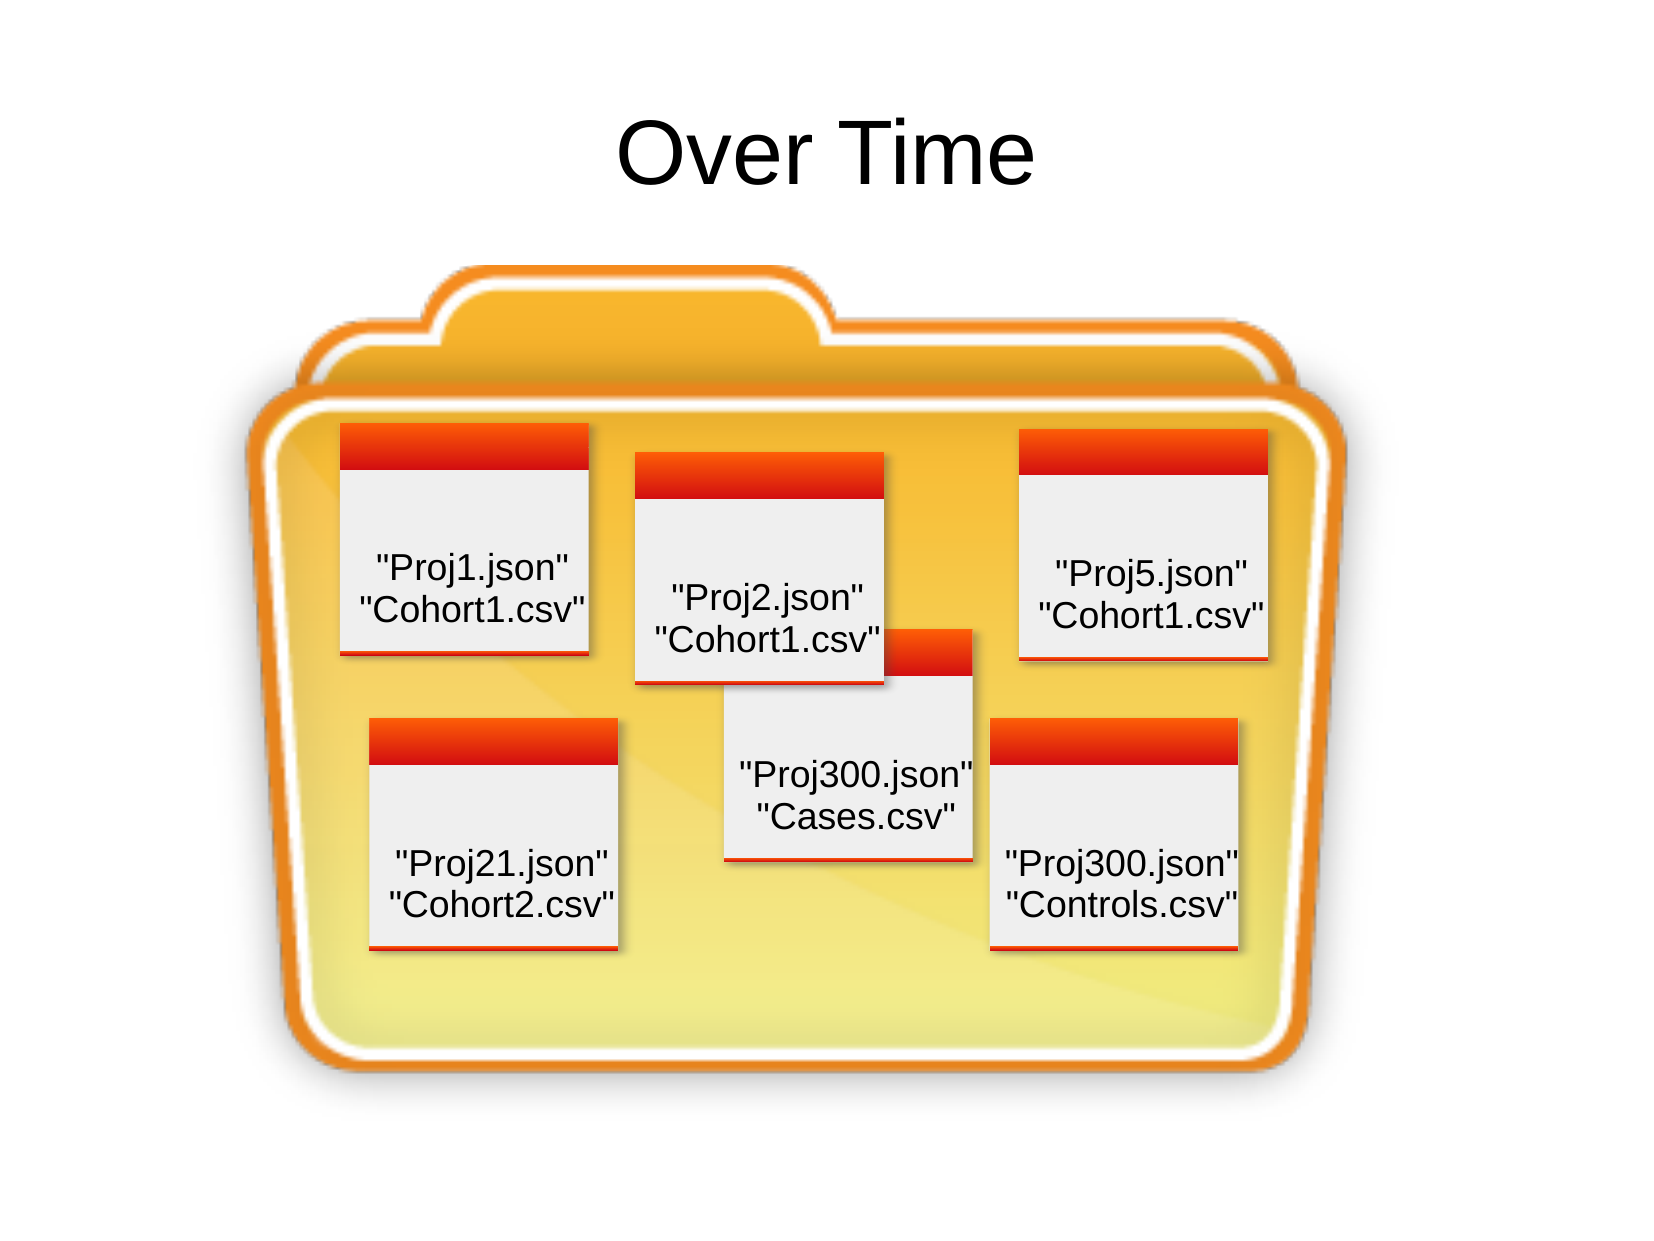

# Over Time
"Proj1.json"
"Cohort1.csv"
"Proj5.json"
"Cohort1.csv"
"Proj2.json"
"Cohort1.csv"
"Proj300.json"
"Cases.csv"
"Proj21.json"
"Cohort2.csv"
"Proj300.json"
"Controls.csv"